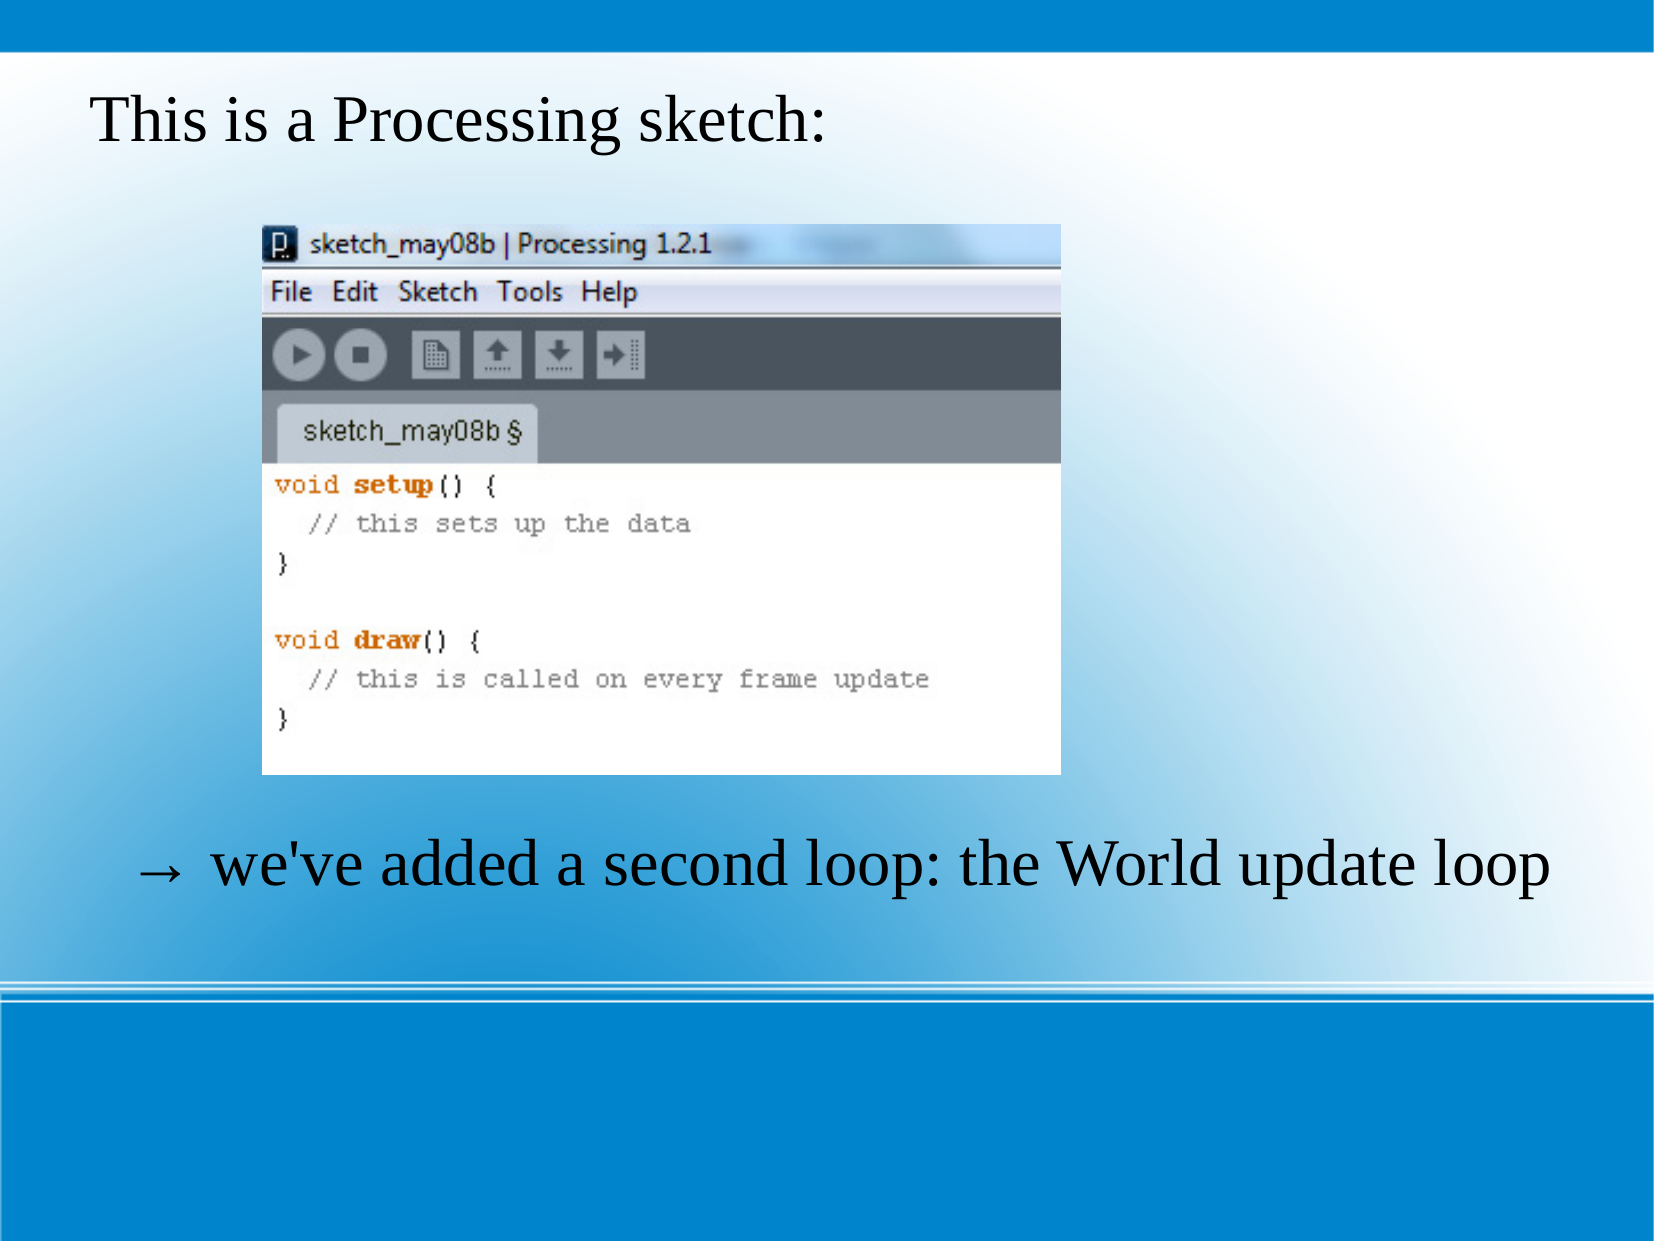

This is a Processing sketch:
→ we've added a second loop: the World update loop